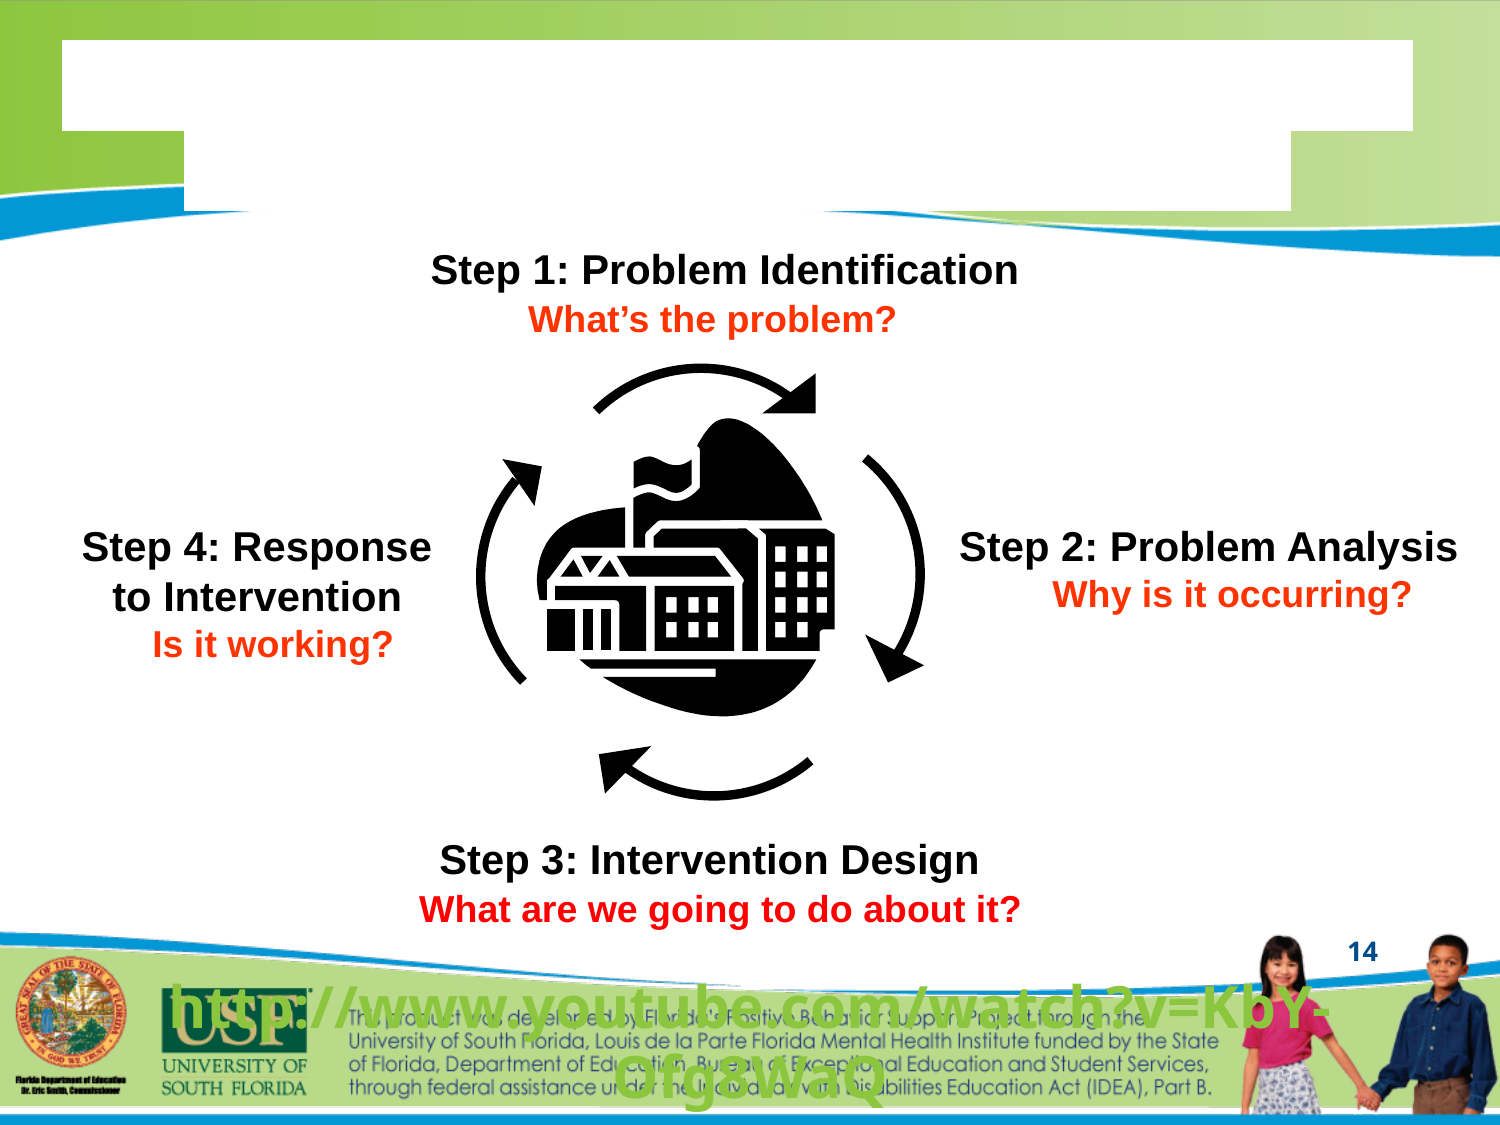

# 2. This is just another program that does not fit the context of OUR school.
Step 1: Problem Identification
What’s the problem?
Step 4: Response
to Intervention
Step 2: Problem Analysis
Why is it occurring?
Is it working?
Step 3: Intervention Design
What are we going to do about it?
http://www.youtube.com/watch?v=KbY-Ofg8WaQ